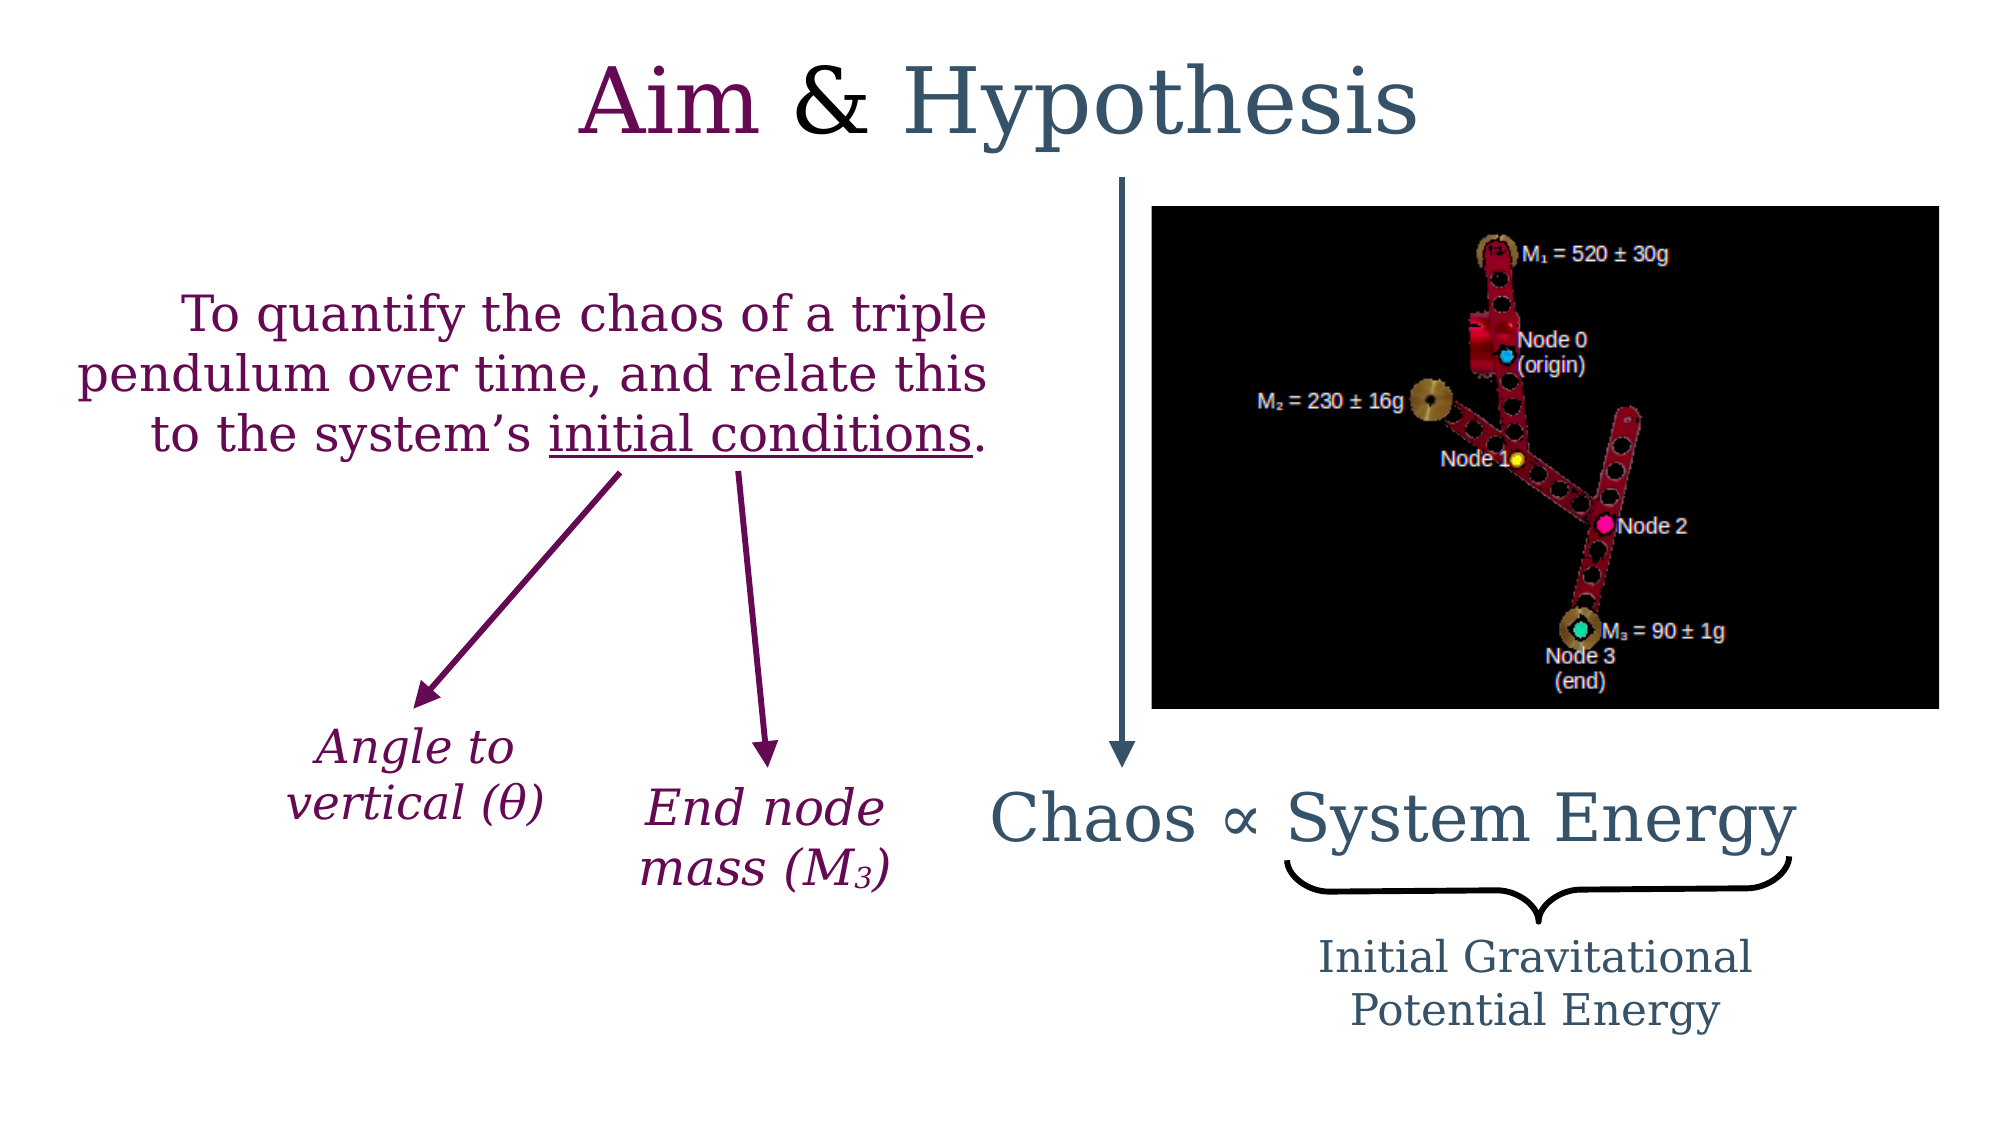

Aim & Hypothesis
# To quantify the chaos of a triple pendulum over time, and relate this to the system’s initial conditions.
Angle to vertical (θ)
End node mass (M3)
Chaos ∝ System Energy
Initial Gravitational Potential Energy